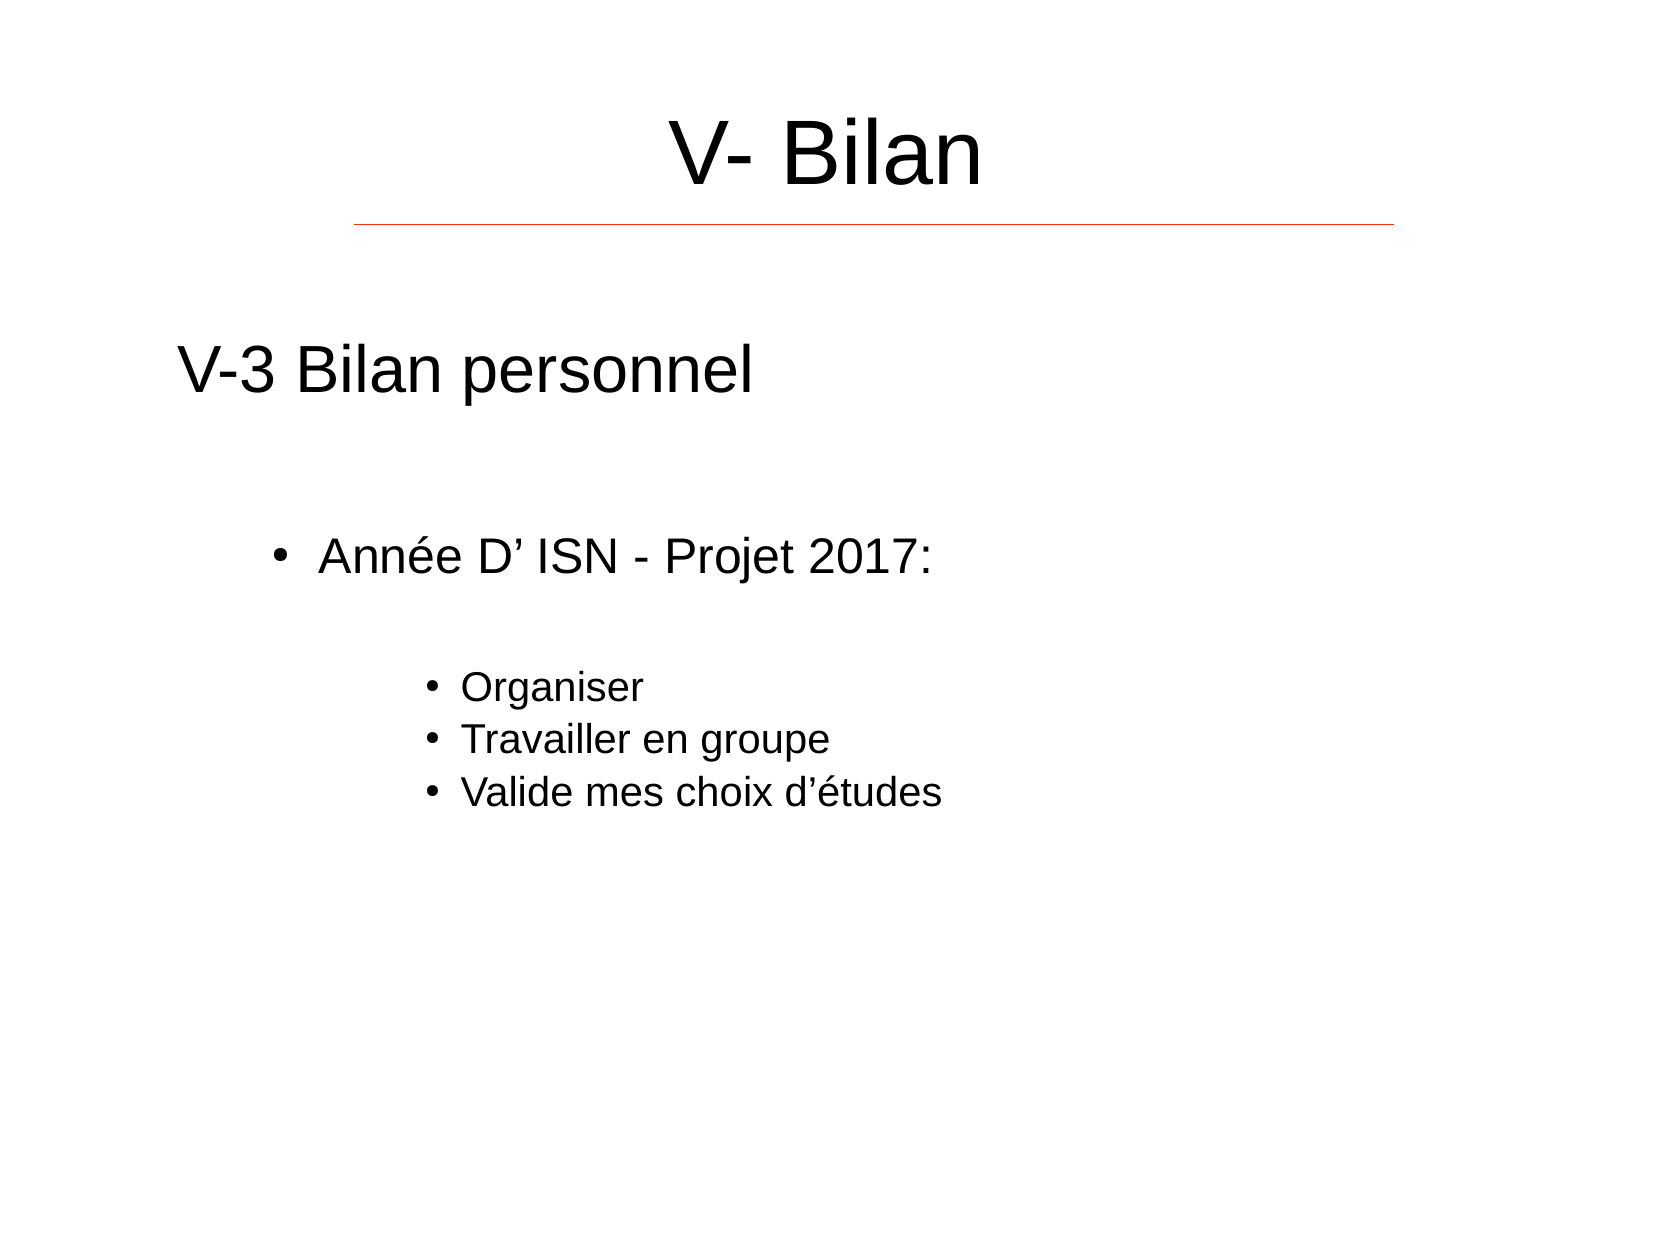

# V- Bilan
V-3 Bilan personnel
Année D’ ISN - Projet 2017:
Organiser
Travailler en groupe
Valide mes choix d’études